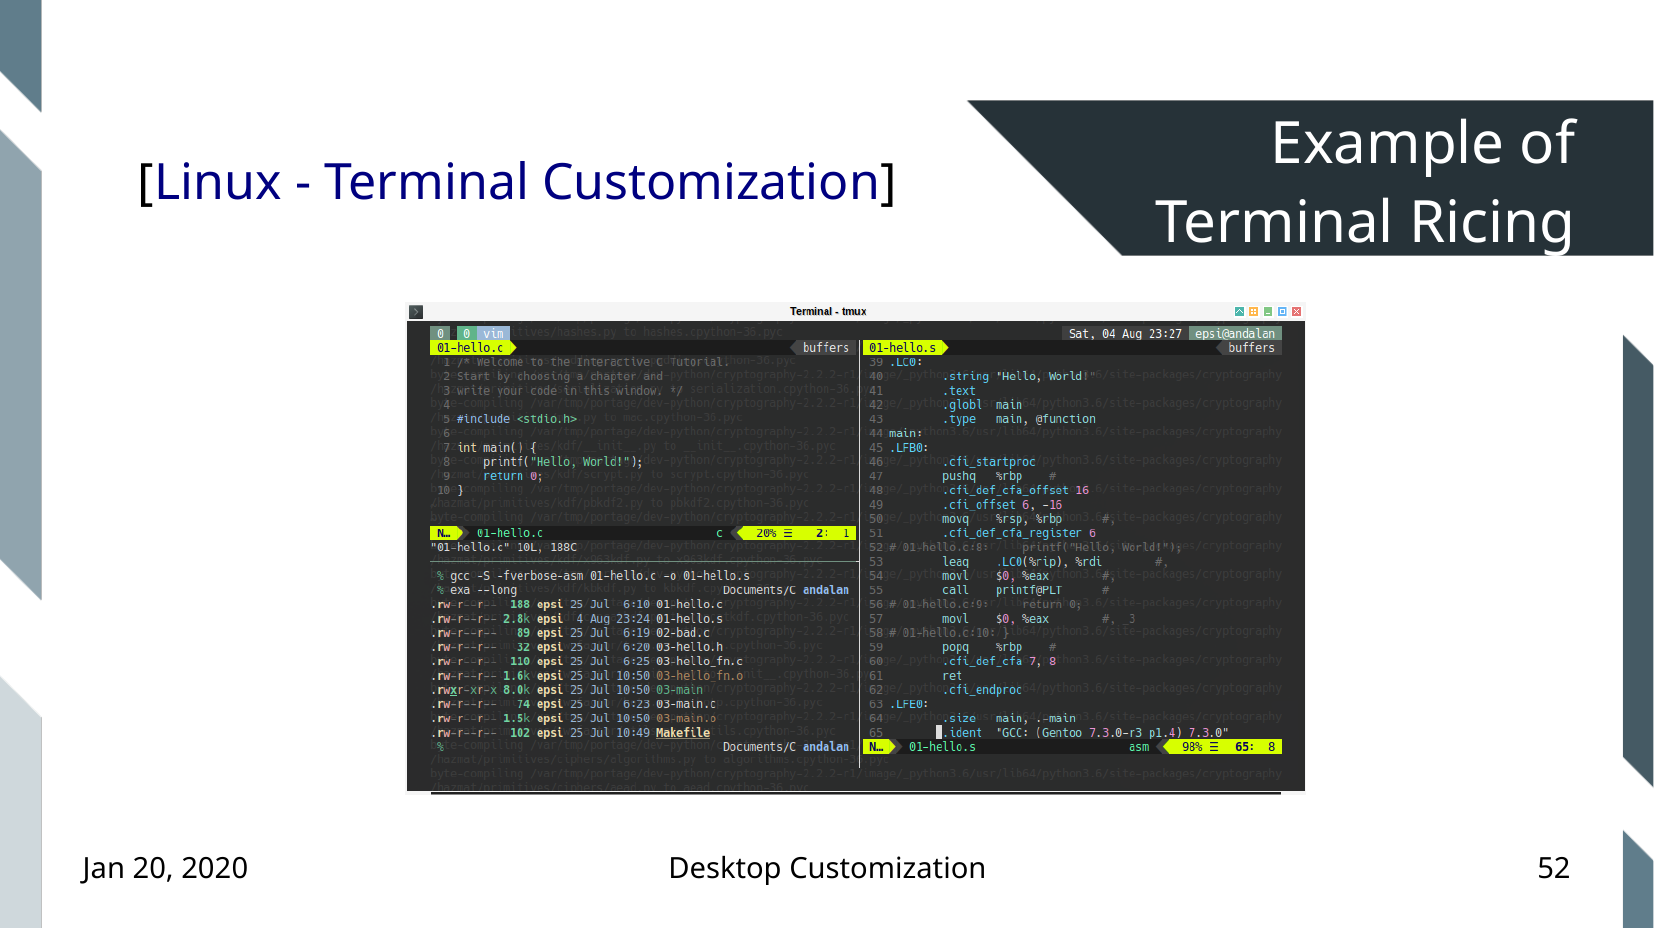

[Linux - Terminal Customization]
# Example of Terminal Ricing
Jan 20, 2020
Desktop Customization
52